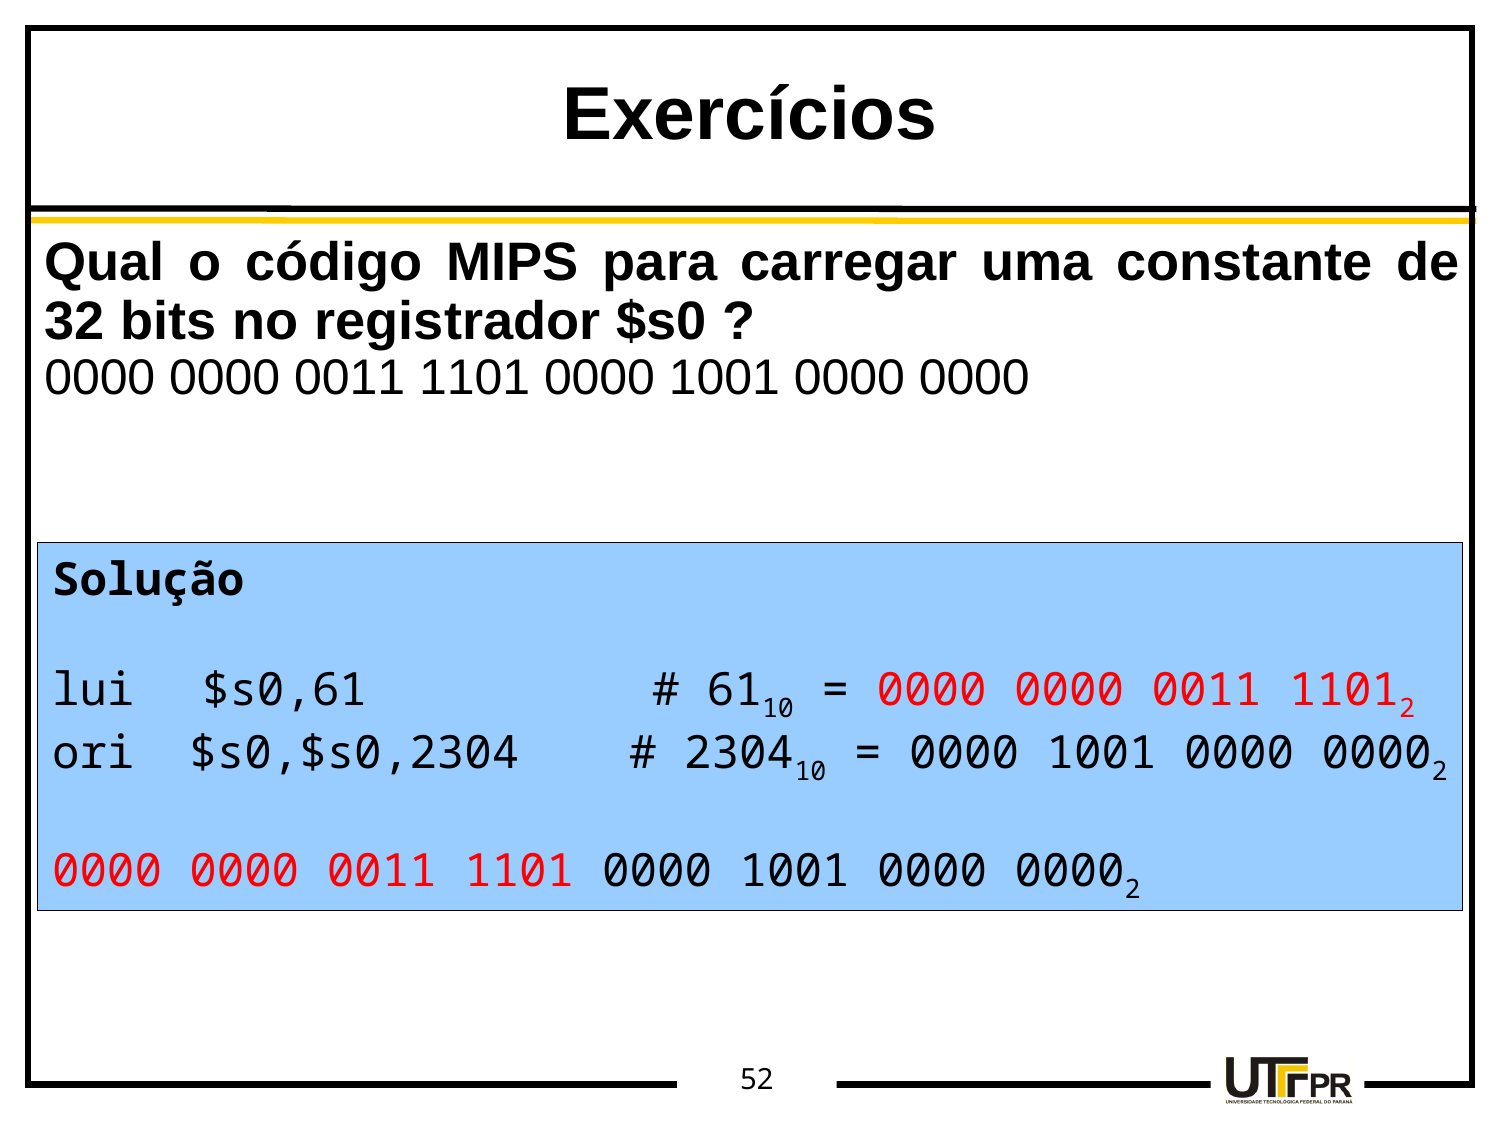

Exercícios
# Qual o código MIPS para carregar uma constante de 32 bits no registrador $s0 ? 0000 0000 0011 1101 0000 1001 0000 0000
Solução
lui	$s0,61 		# 6110 = 0000 0000 0011 11012
ori $s0,$s0,2304 # 230410 = 0000 1001 0000 00002
0000 0000 0011 1101 0000 1001 0000 00002